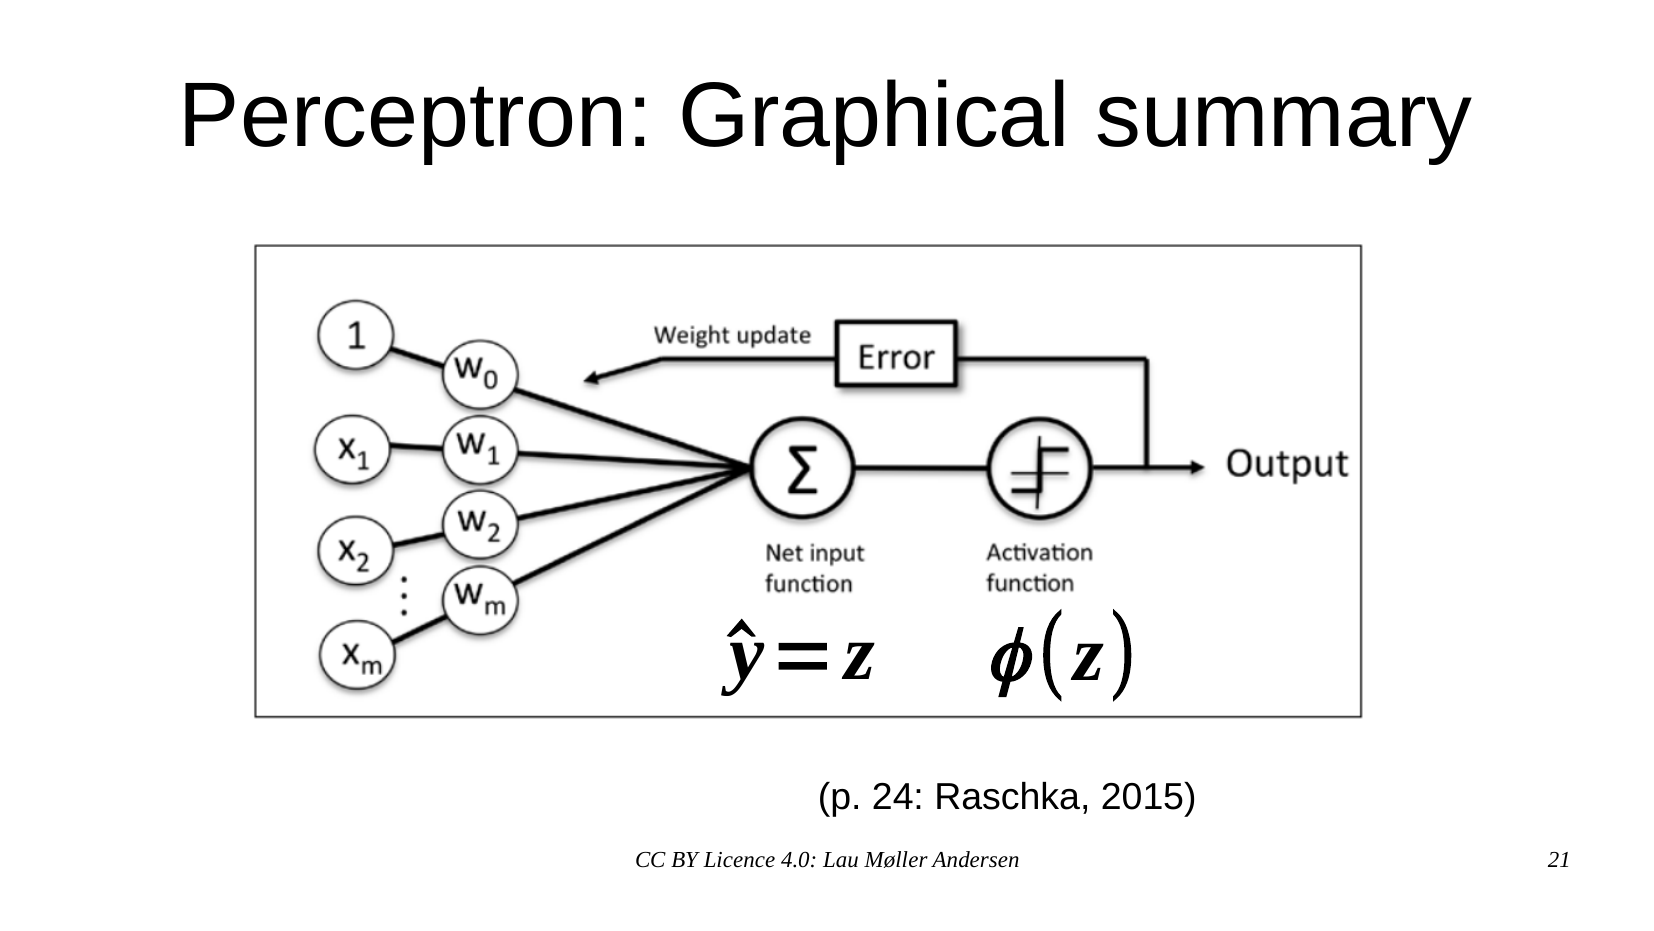

# Perceptron: Graphical summary
(p. 24: Raschka, 2015)
CC BY Licence 4.0: Lau Møller Andersen
21